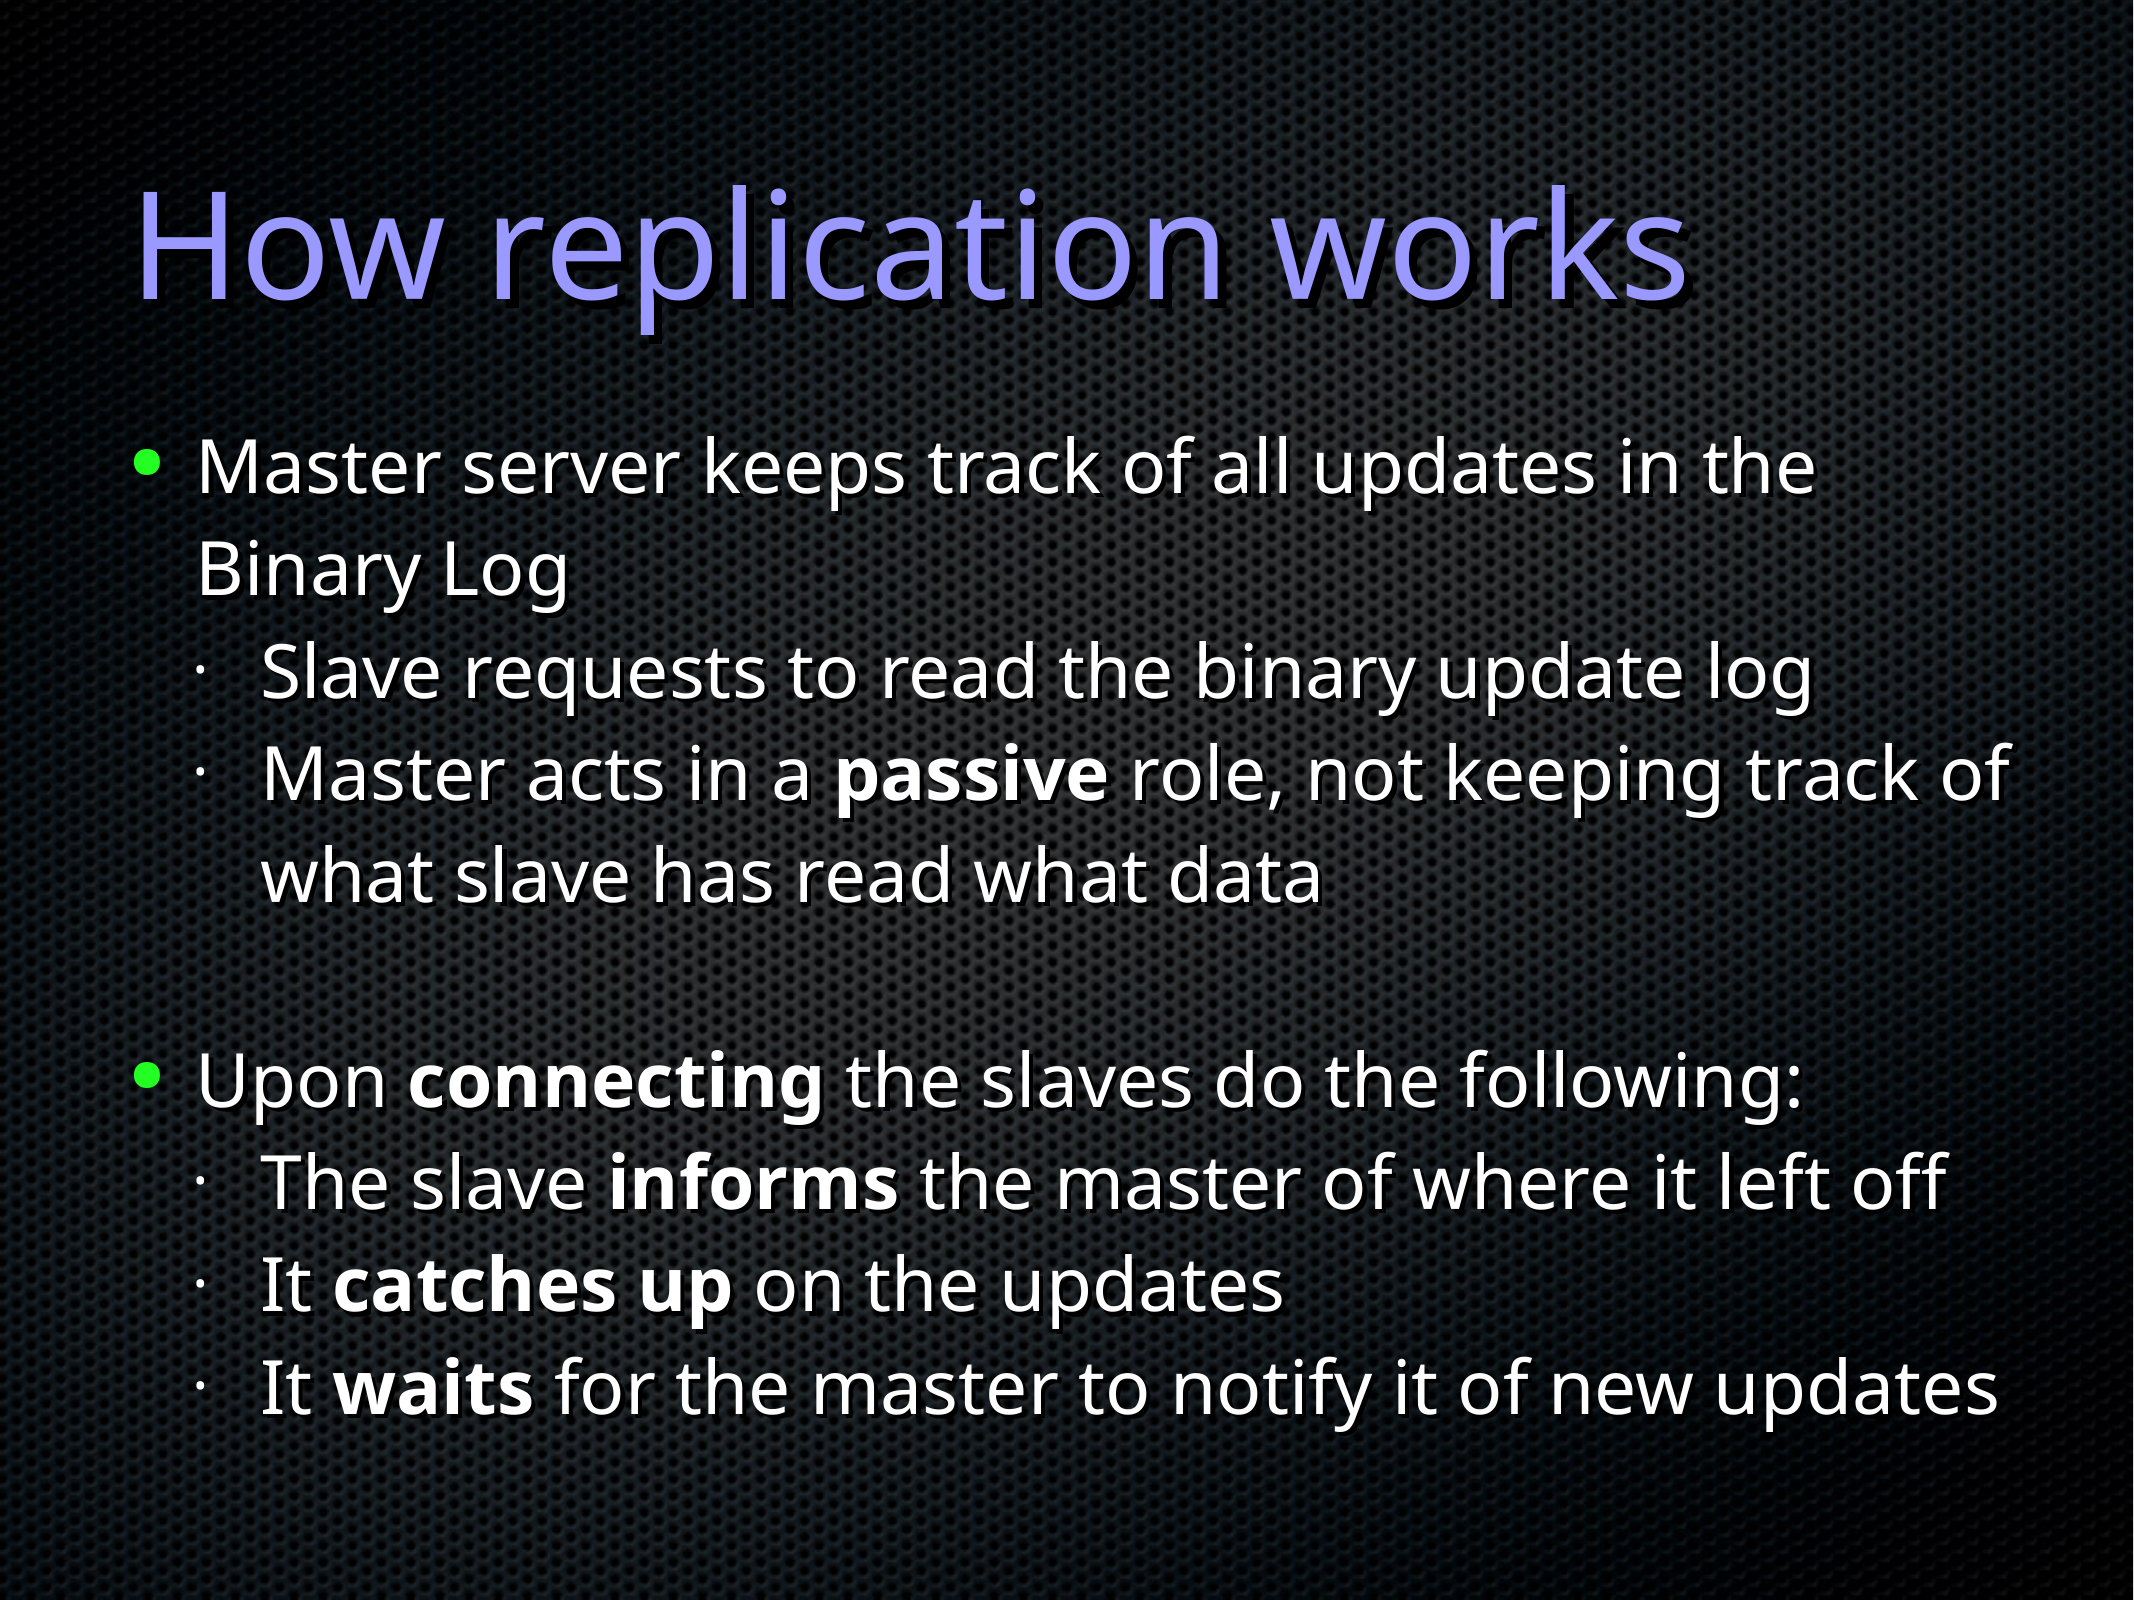

# How replication works
Master server keeps track of all updates in the Binary Log
Slave requests to read the binary update log
Master acts in a passive role, not keeping track of what slave has read what data
Upon connecting the slaves do the following:
The slave informs the master of where it left off
It catches up on the updates
It waits for the master to notify it of new updates